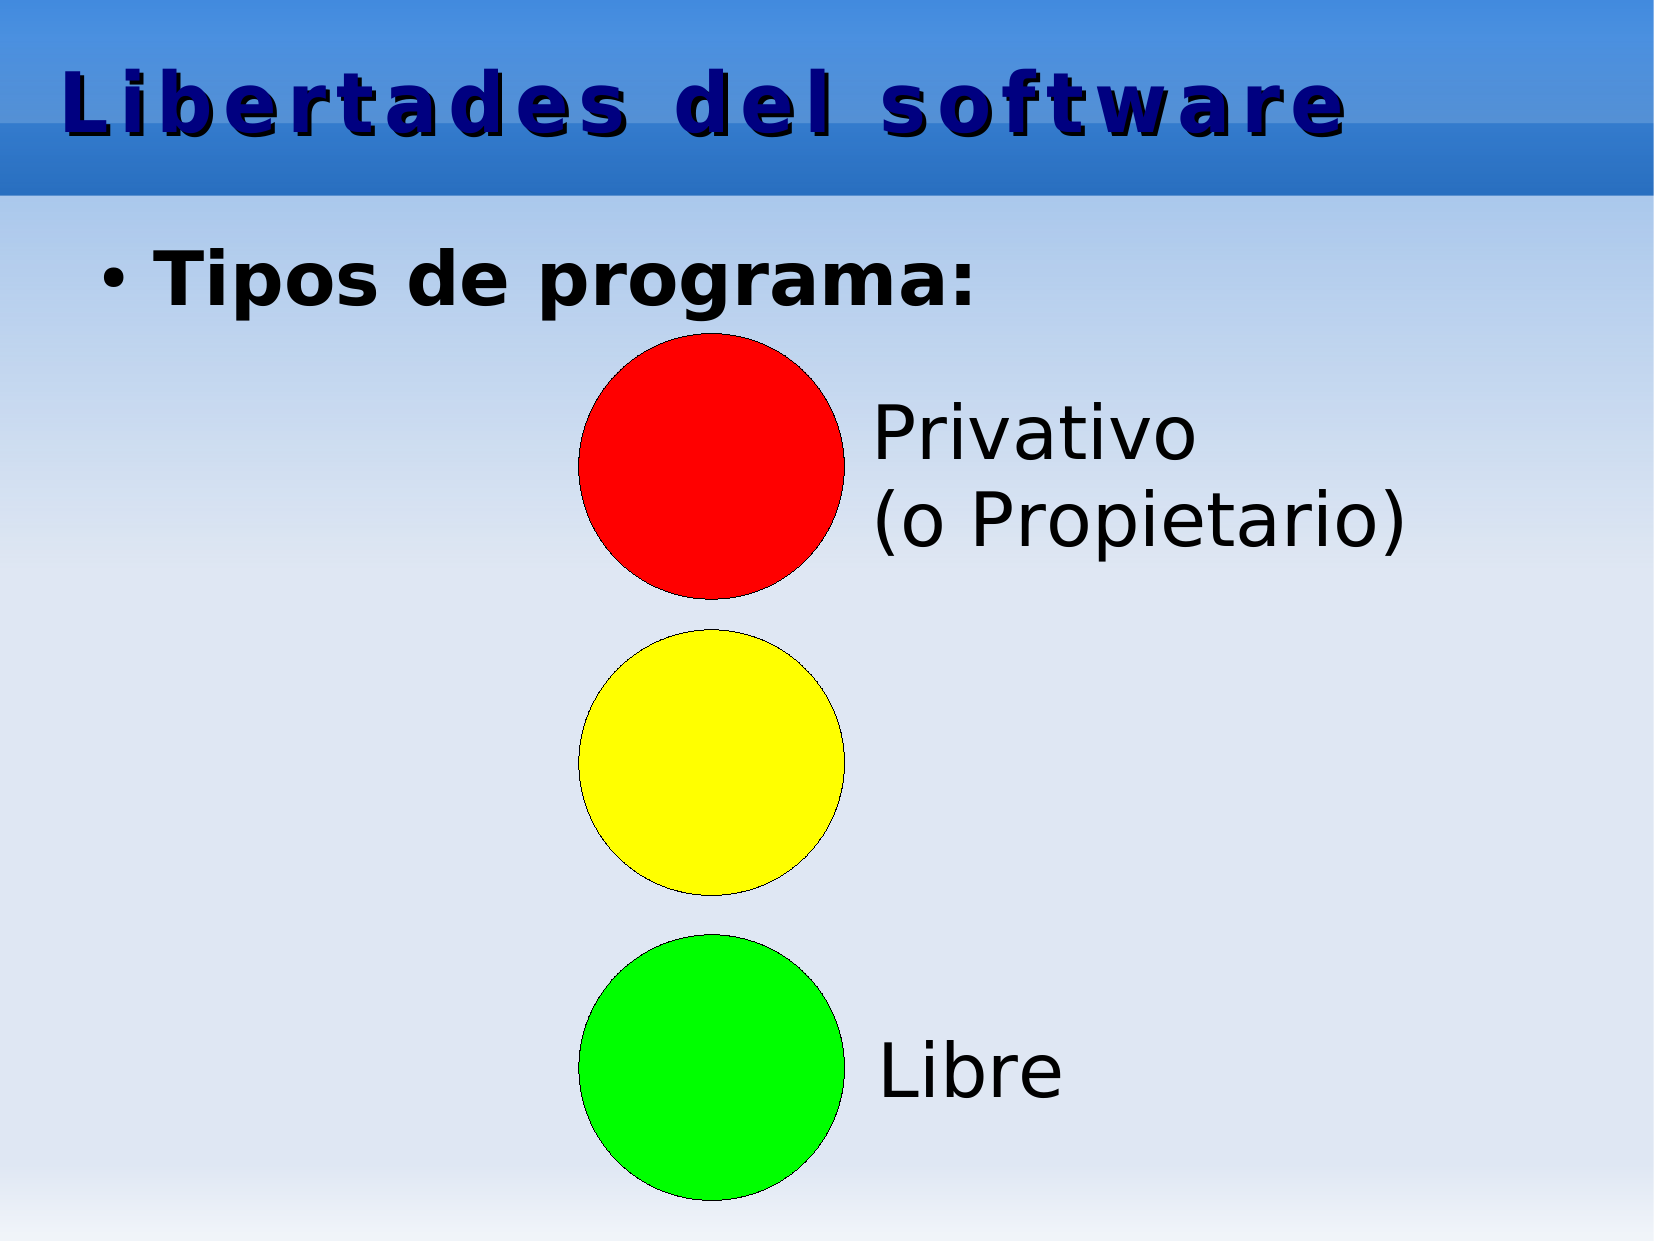

# Libertades del software
Tipos de programa:
Privativo
(o Propietario)
Libre